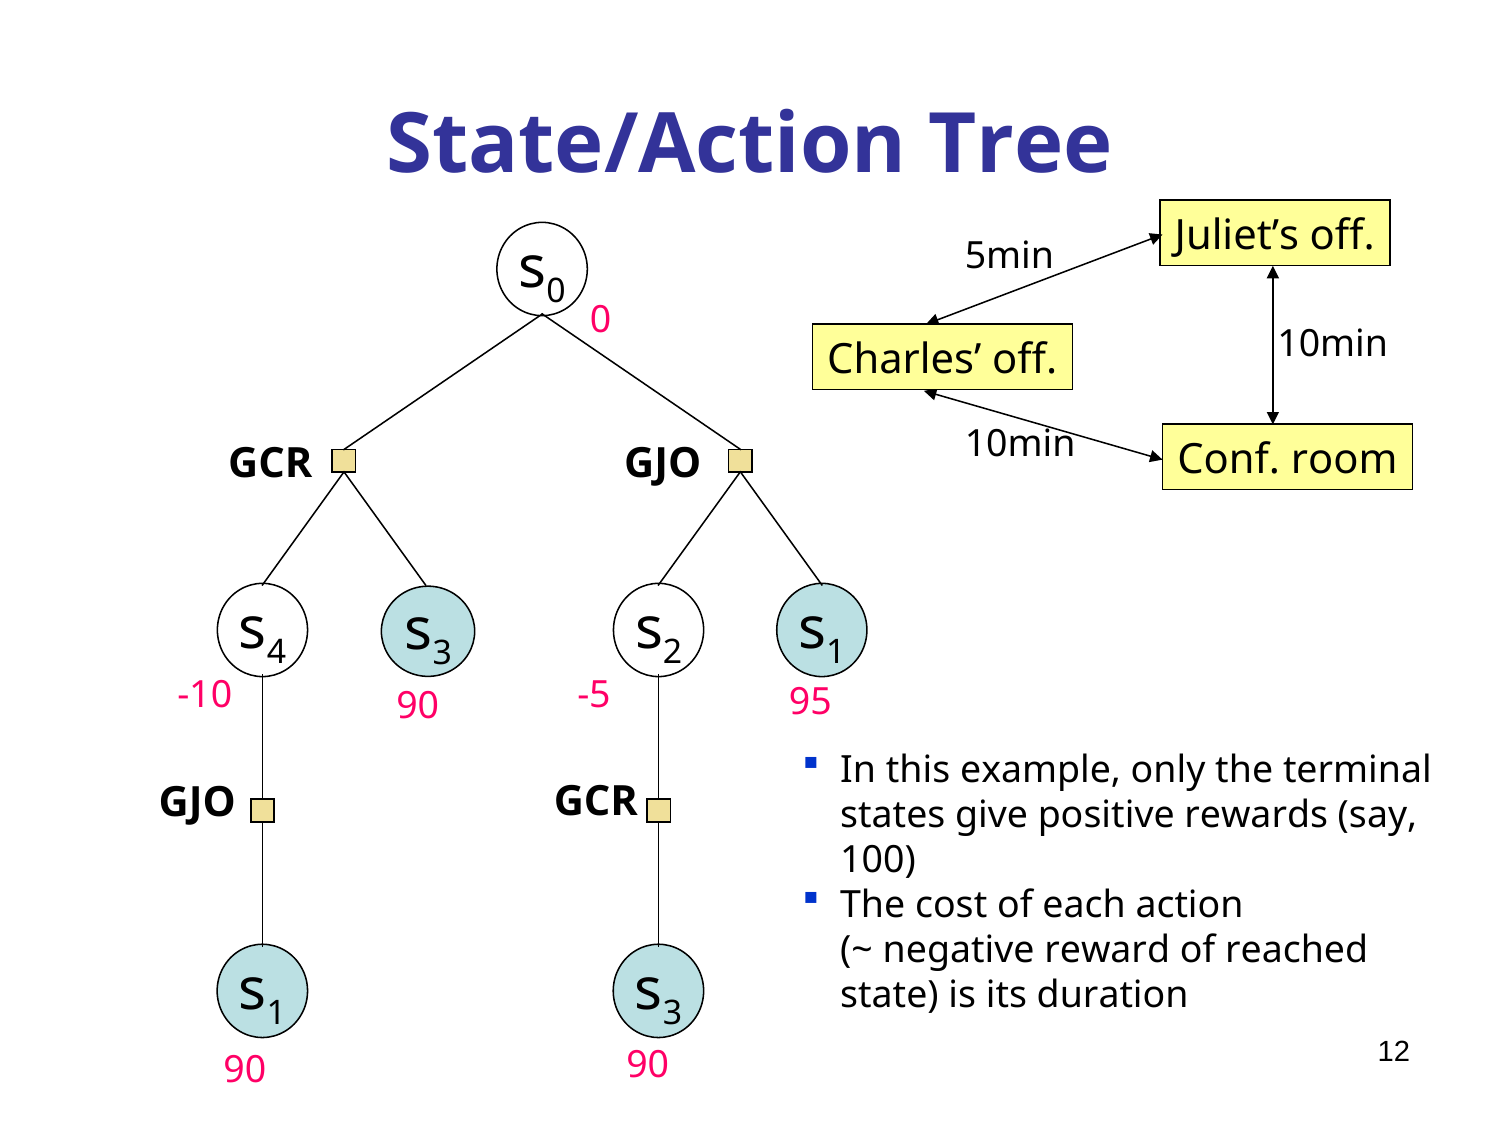

# State/Action Tree
Juliet’s off.
5min
10min
Charles’ off.
10min
Conf. room
s0
0
GJO
GCR
10
5
10
10
s4
s2
s1
s3
-10
-5
95
90
90
90
In this example, only the terminal
states give positive rewards (say, 100)
The cost of each action
(~ negative reward of reached state) is its duration
GCR
GJO
s1
s3